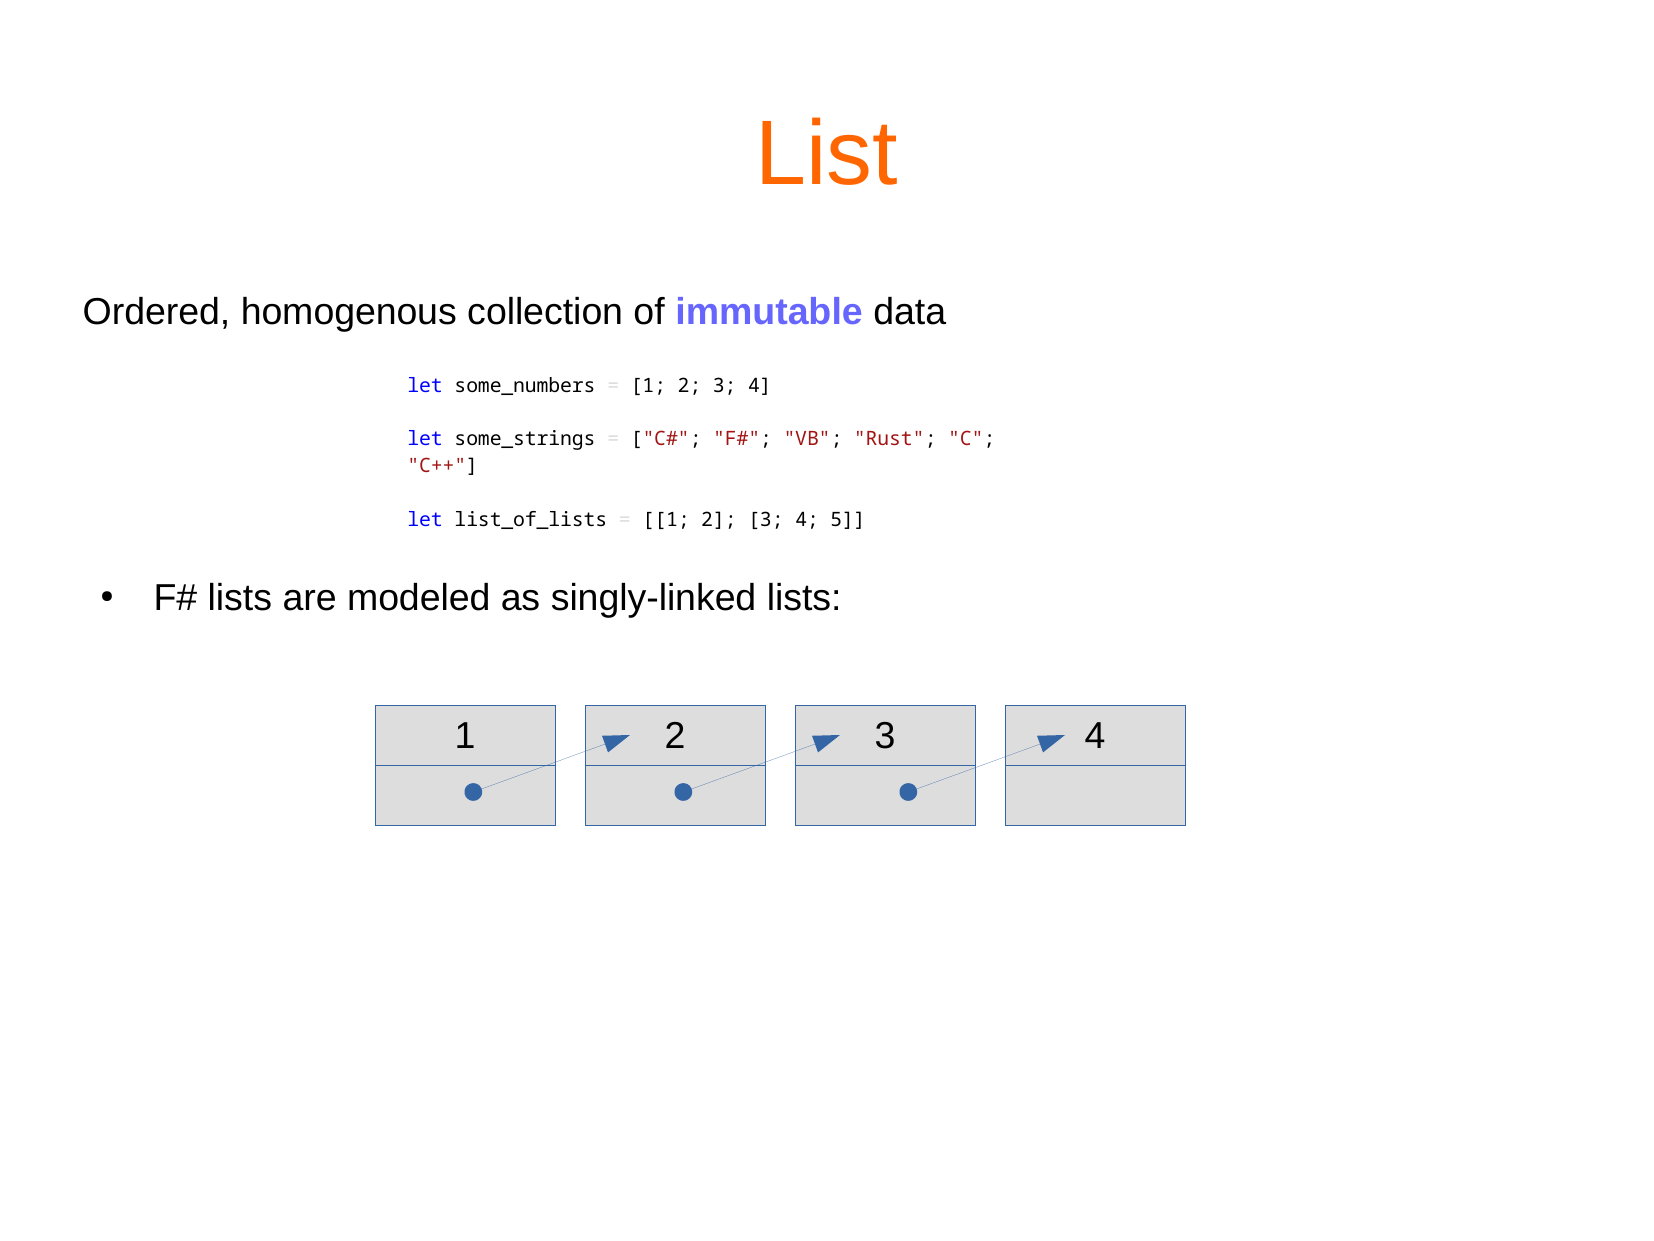

# List
Ordered, homogenous collection of immutable data
F# lists are modeled as singly-linked lists:
let some_numbers = [1; 2; 3; 4]
let some_strings = ["C#"; "F#"; "VB"; "Rust"; "C"; "C++"]
let list_of_lists = [[1; 2]; [3; 4; 5]]
1
2
3
4